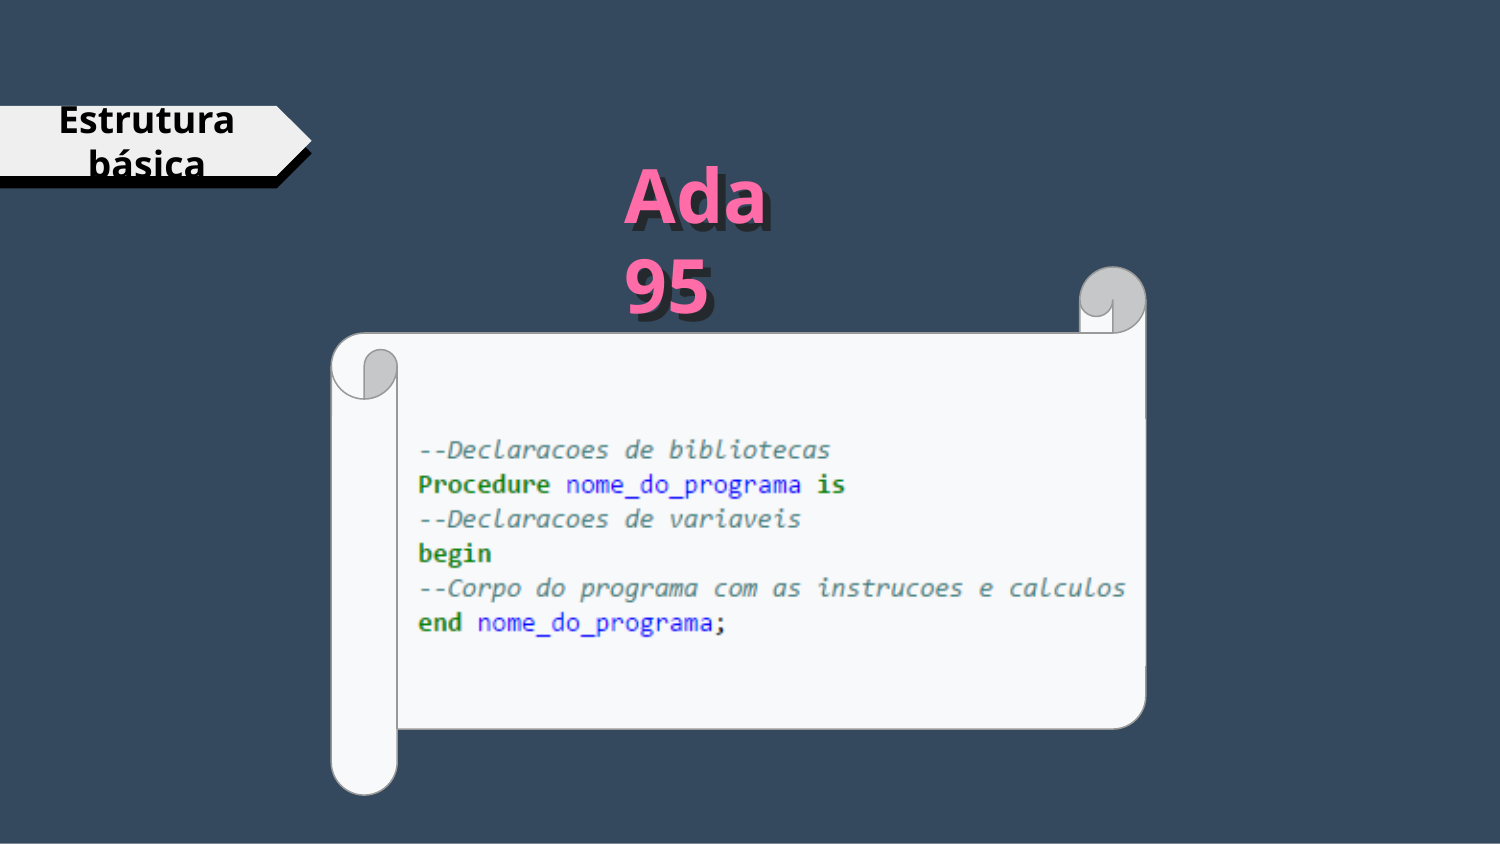

Estrutura básica
Origem
Ada 95
Ada 95